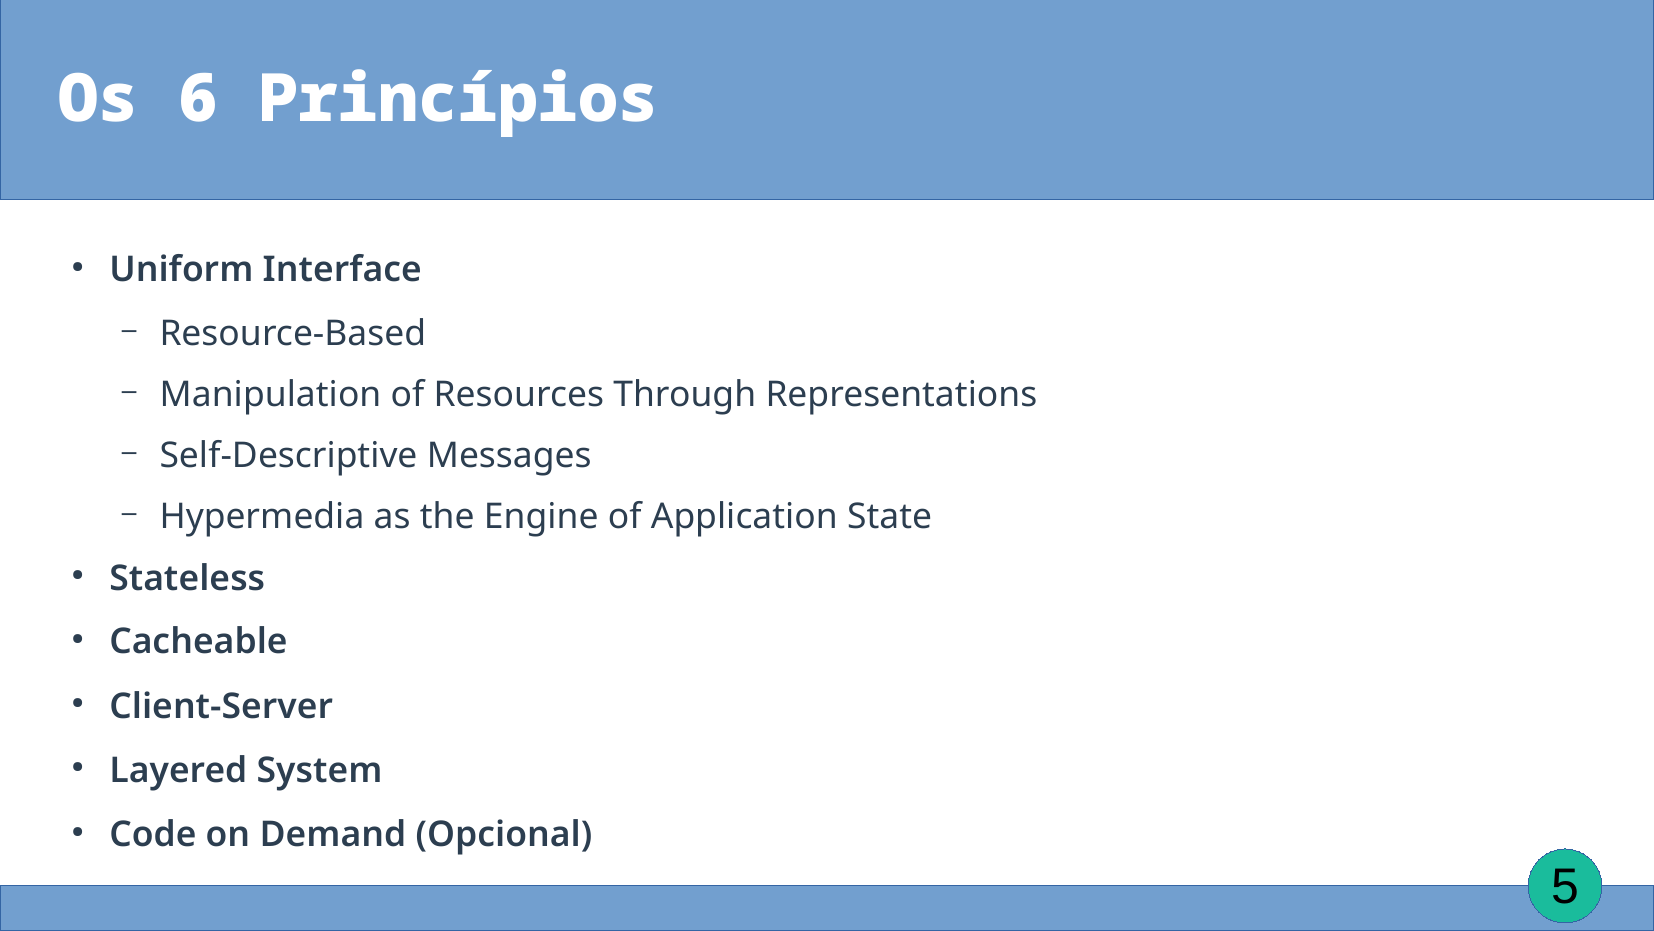

# Os 6 Princípios
Uniform Interface
Resource-Based
Manipulation of Resources Through Representations
Self-Descriptive Messages
Hypermedia as the Engine of Application State
Stateless
Cacheable
Client-Server
Layered System
Code on Demand (Opcional)